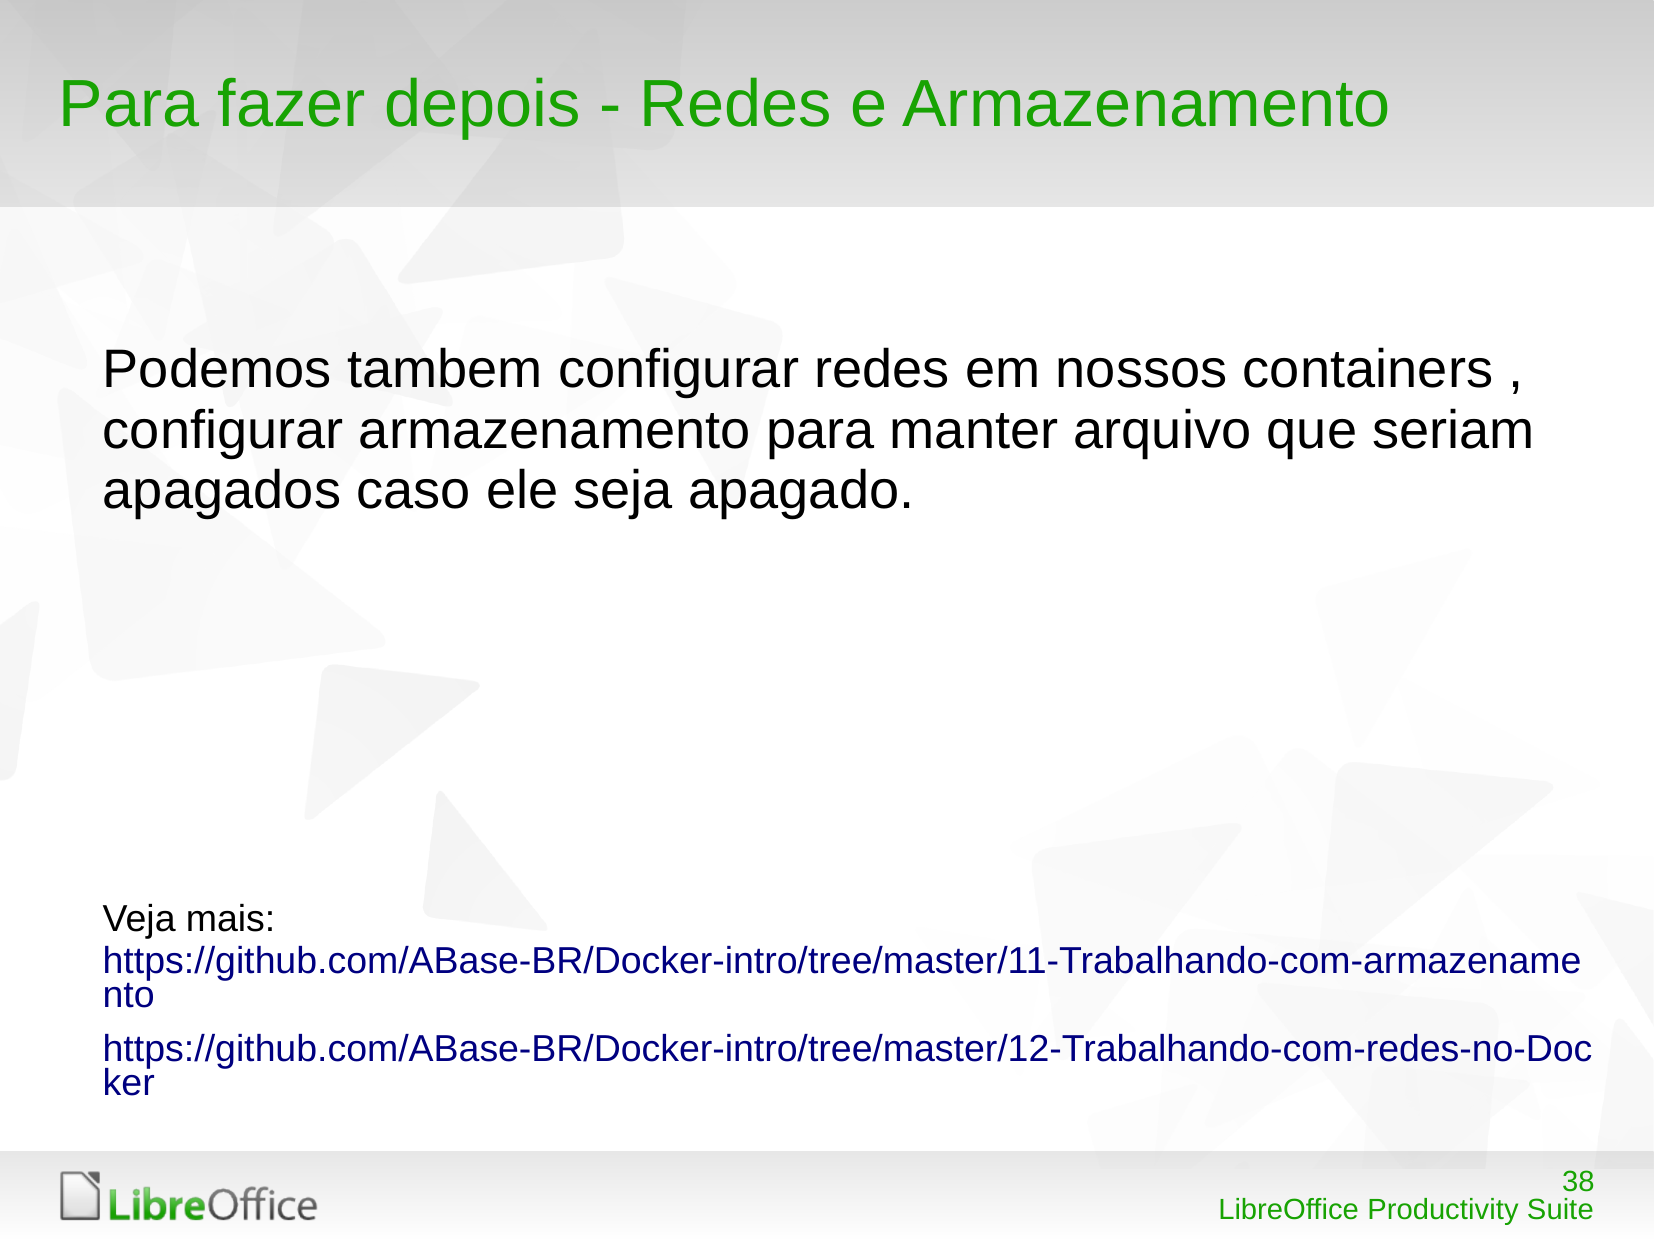

# Para fazer depois - Redes e Armazenamento
Podemos tambem configurar redes em nossos containers , configurar armazenamento para manter arquivo que seriam apagados caso ele seja apagado.
Veja mais: https://github.com/ABase-BR/Docker-intro/tree/master/11-Trabalhando-com-armazenamento
https://github.com/ABase-BR/Docker-intro/tree/master/12-Trabalhando-com-redes-no-Docker
38
LibreOffice Productivity Suite